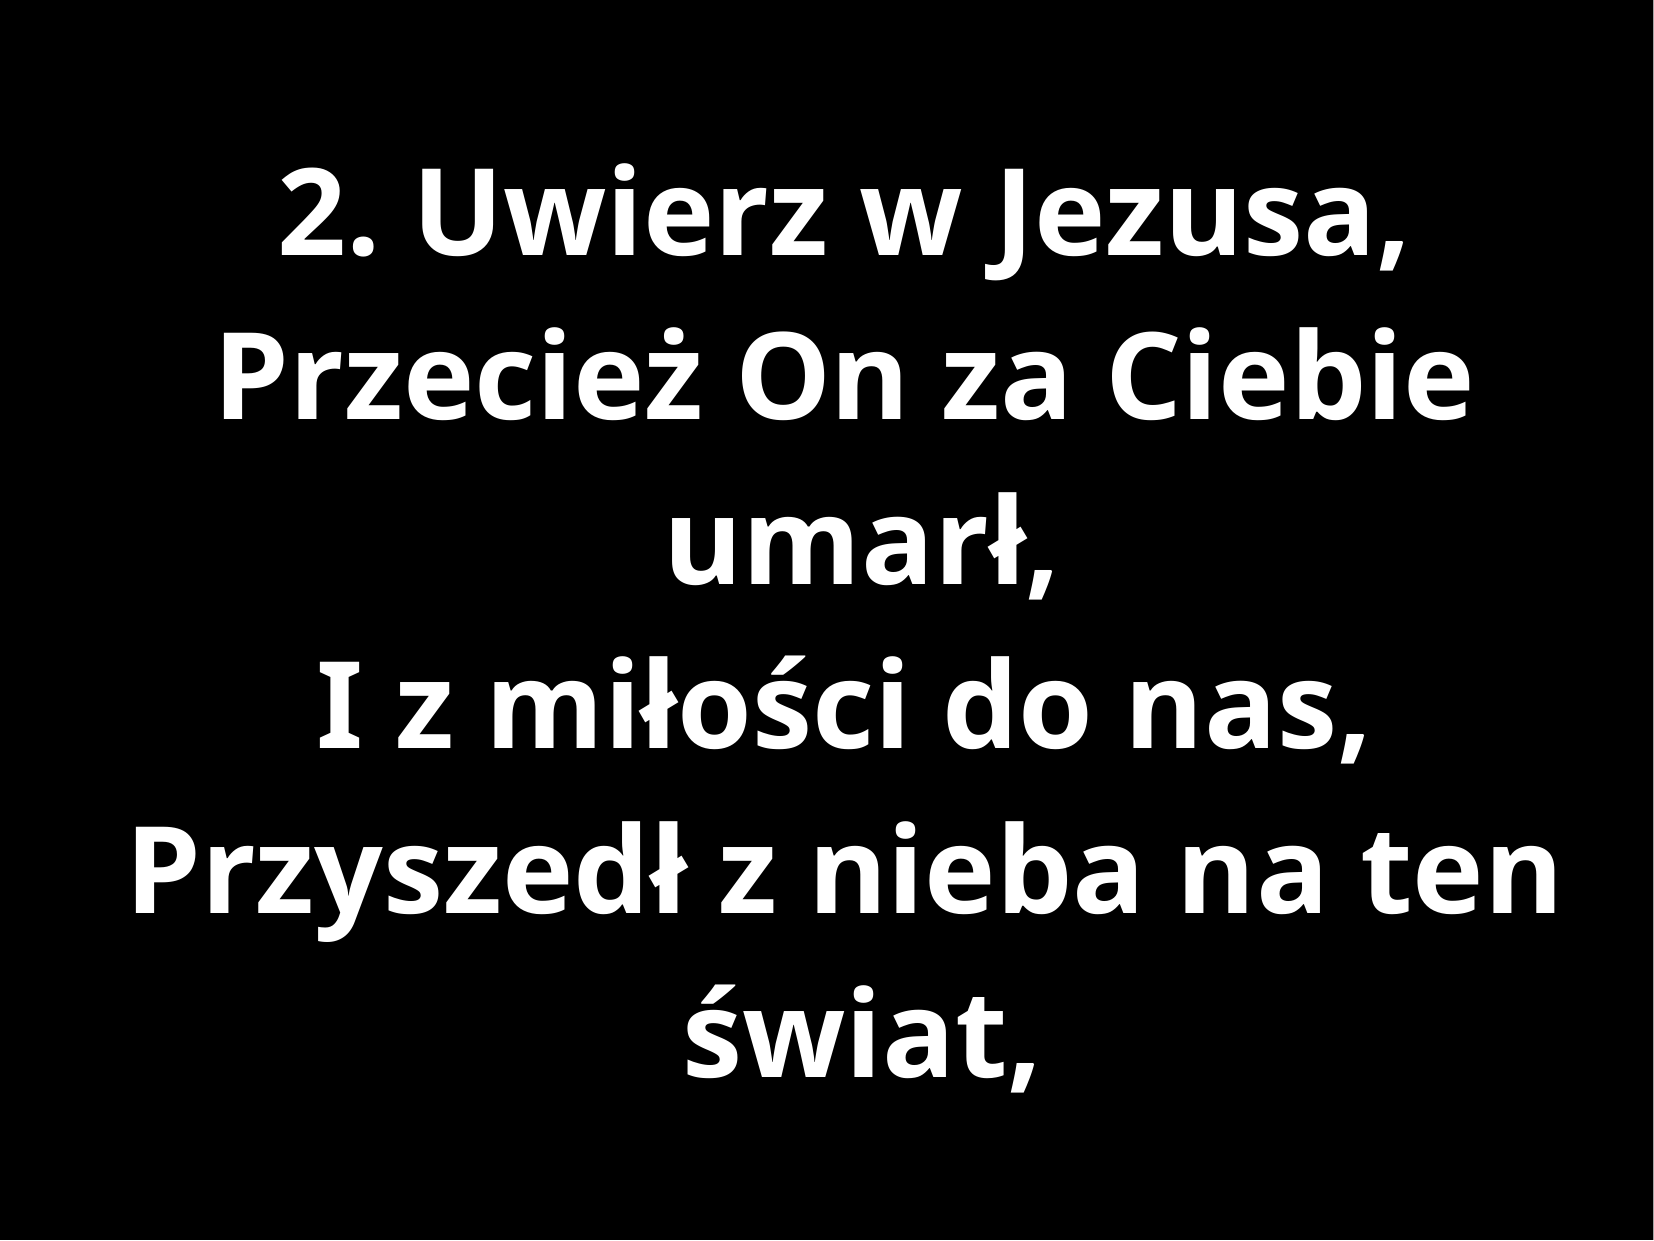

# 2. Uwierz w Jezusa,
Przecież On za Ciebie umarł,
I z miłości do nas,
Przyszedł z nieba na ten świat,